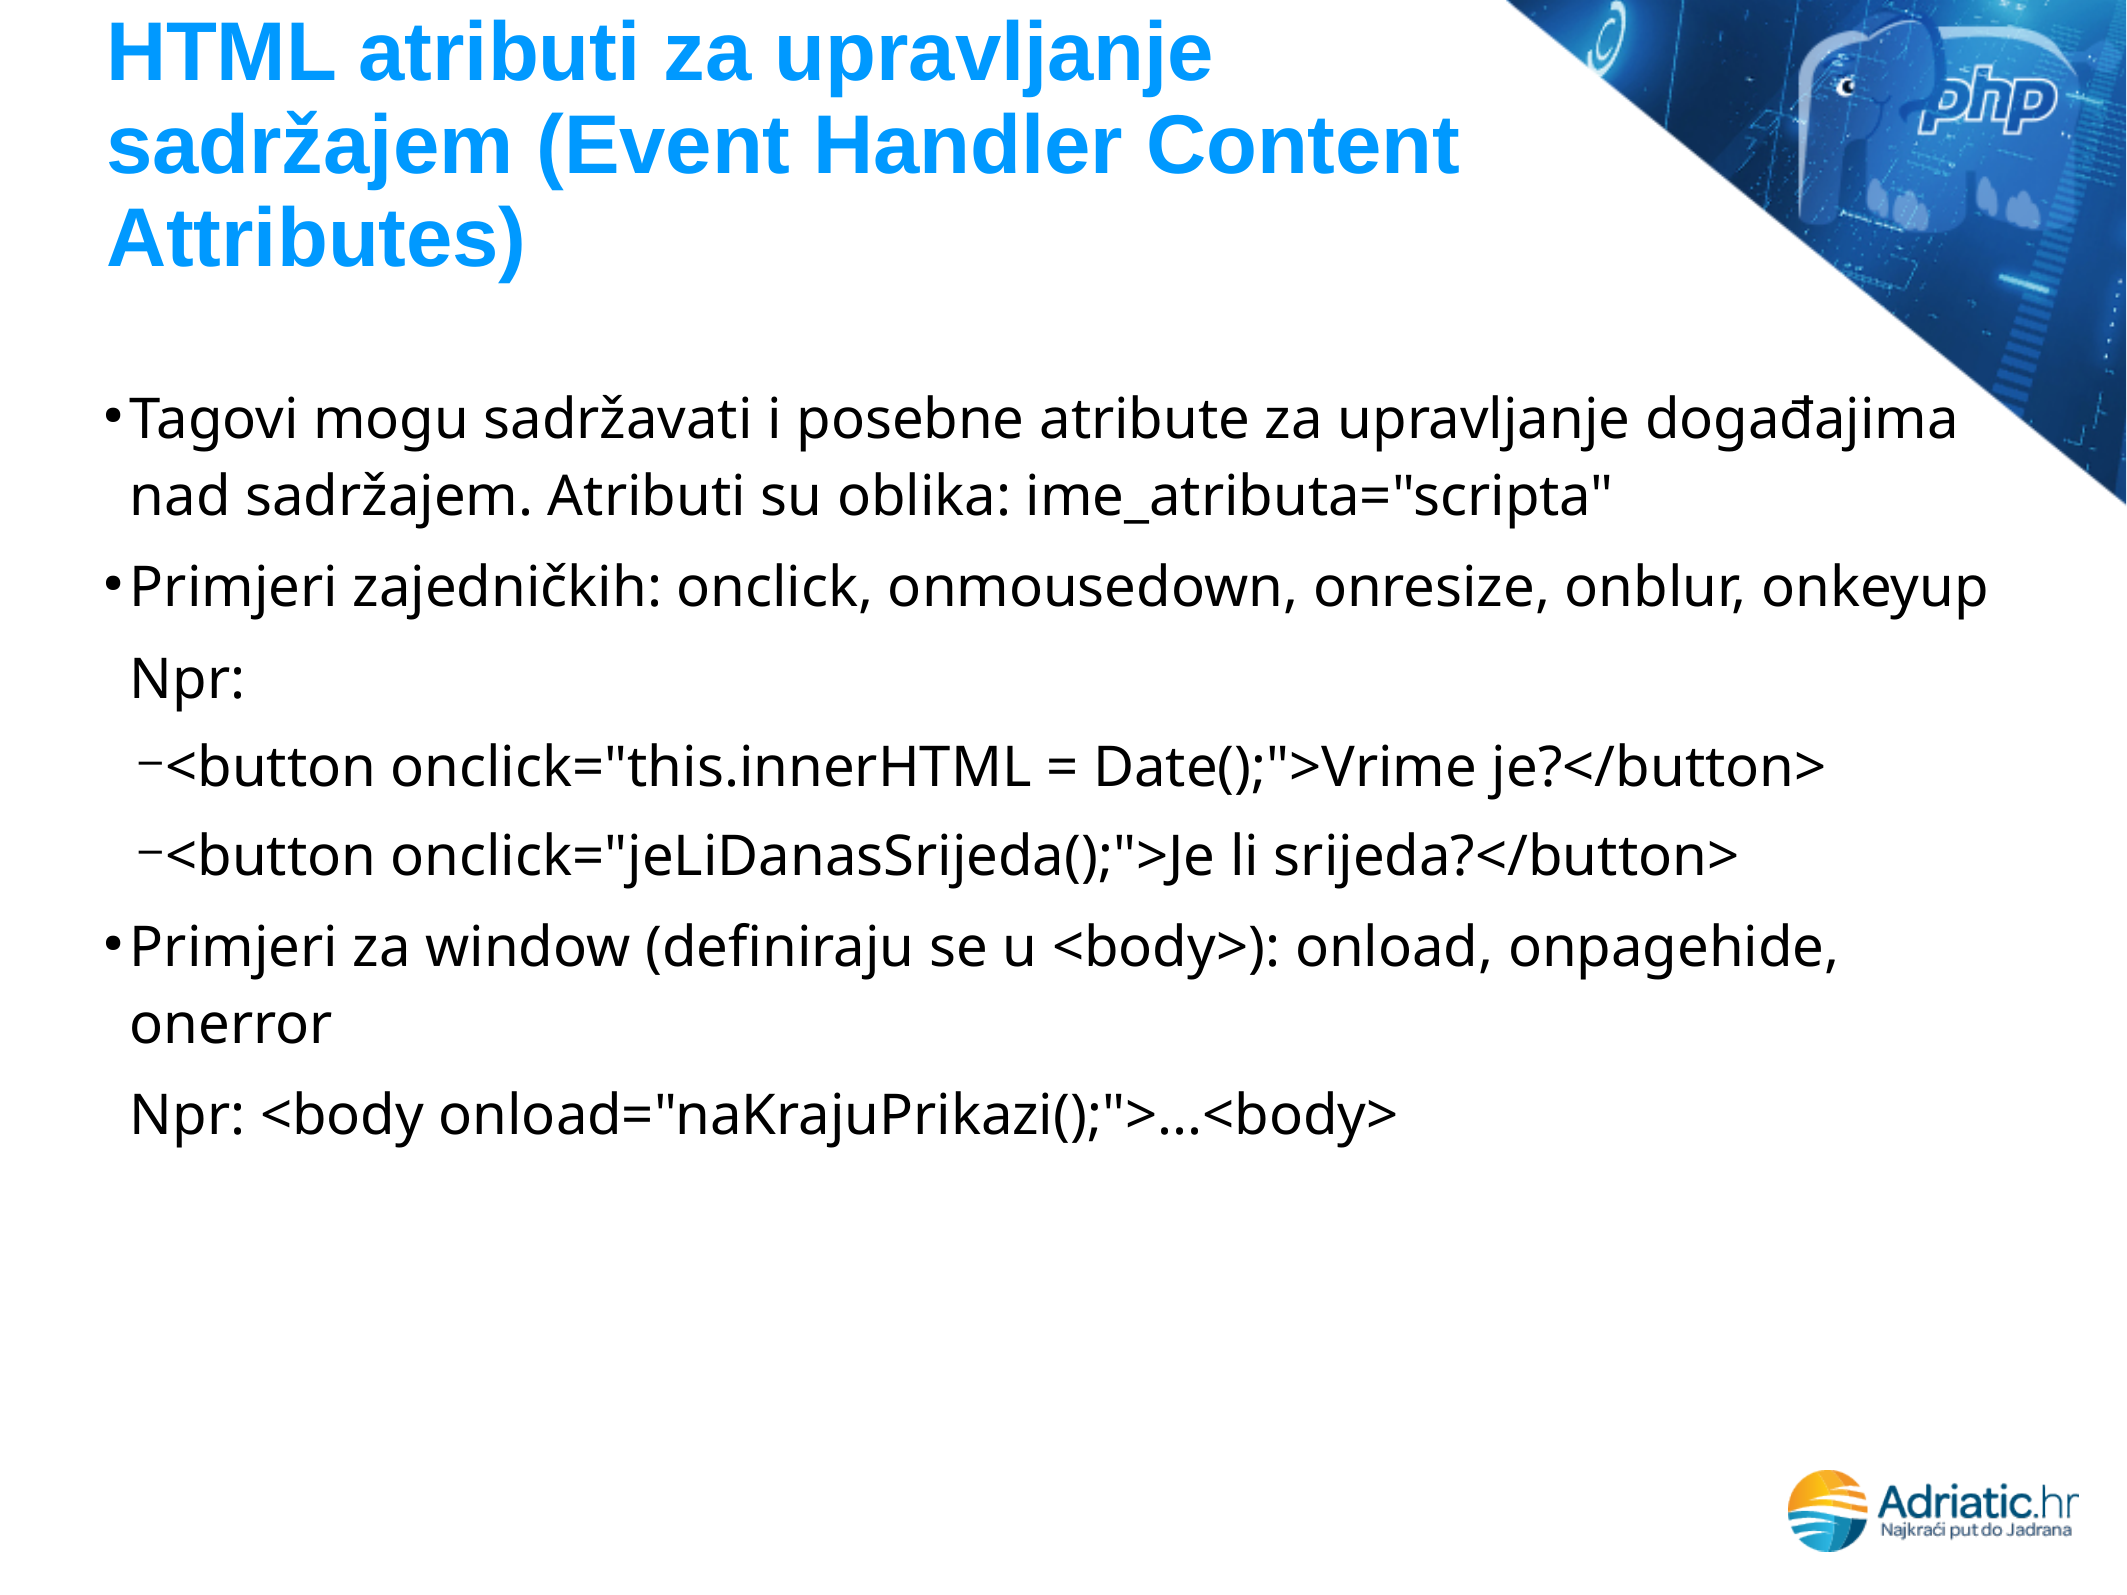

# HTML atributi za upravljanje sadržajem (Event Handler Content Attributes)
Tagovi mogu sadržavati i posebne atribute za upravljanje događajima nad sadržajem. Atributi su oblika: ime_atributa="scripta"
Primjeri zajedničkih: onclick, onmousedown, onresize, onblur, onkeyup
Npr:
<button onclick="this.innerHTML = Date();">Vrime je?</button>
<button onclick="jeLiDanasSrijeda();">Je li srijeda?</button>
Primjeri za window (definiraju se u <body>): onload, onpagehide, onerror
Npr: <body onload="naKrajuPrikazi();">...<body>